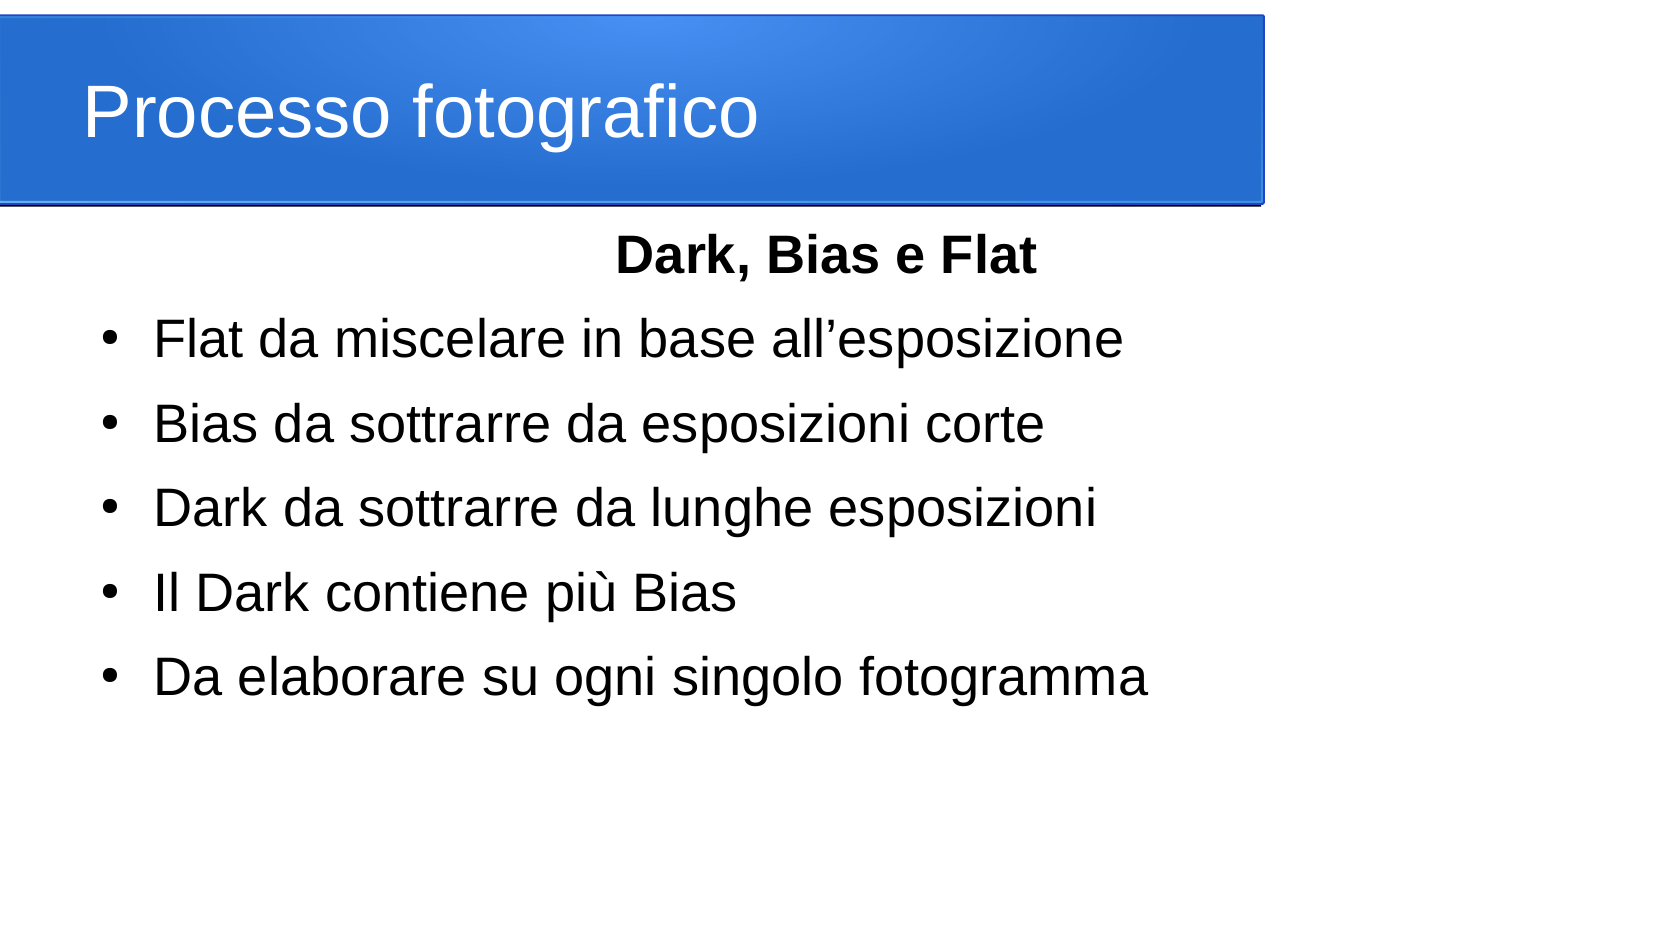

# Processo fotografico
Dark, Bias e Flat
Flat da miscelare in base all’esposizione
Bias da sottrarre da esposizioni corte
Dark da sottrarre da lunghe esposizioni
Il Dark contiene più Bias
Da elaborare su ogni singolo fotogramma